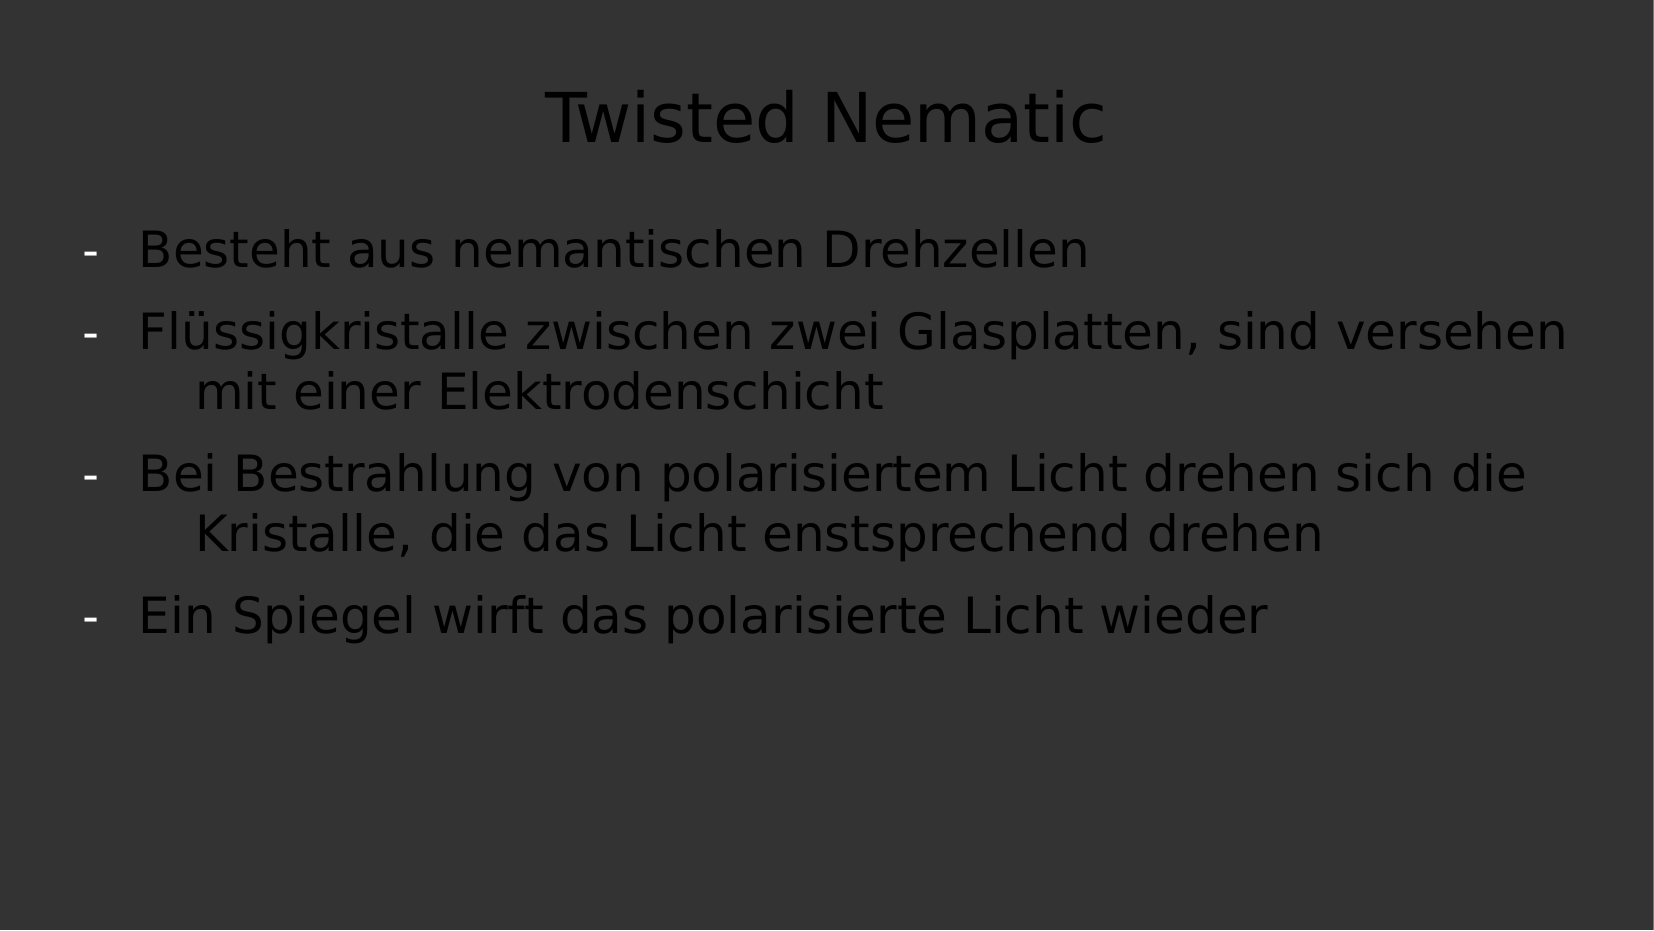

# Twisted Nematic
Besteht aus nemantischen Drehzellen
Flüssigkristalle zwischen zwei Glasplatten, sind versehen mit einer Elektrodenschicht
Bei Bestrahlung von polarisiertem Licht drehen sich die Kristalle, die das Licht enstsprechend drehen
Ein Spiegel wirft das polarisierte Licht wieder